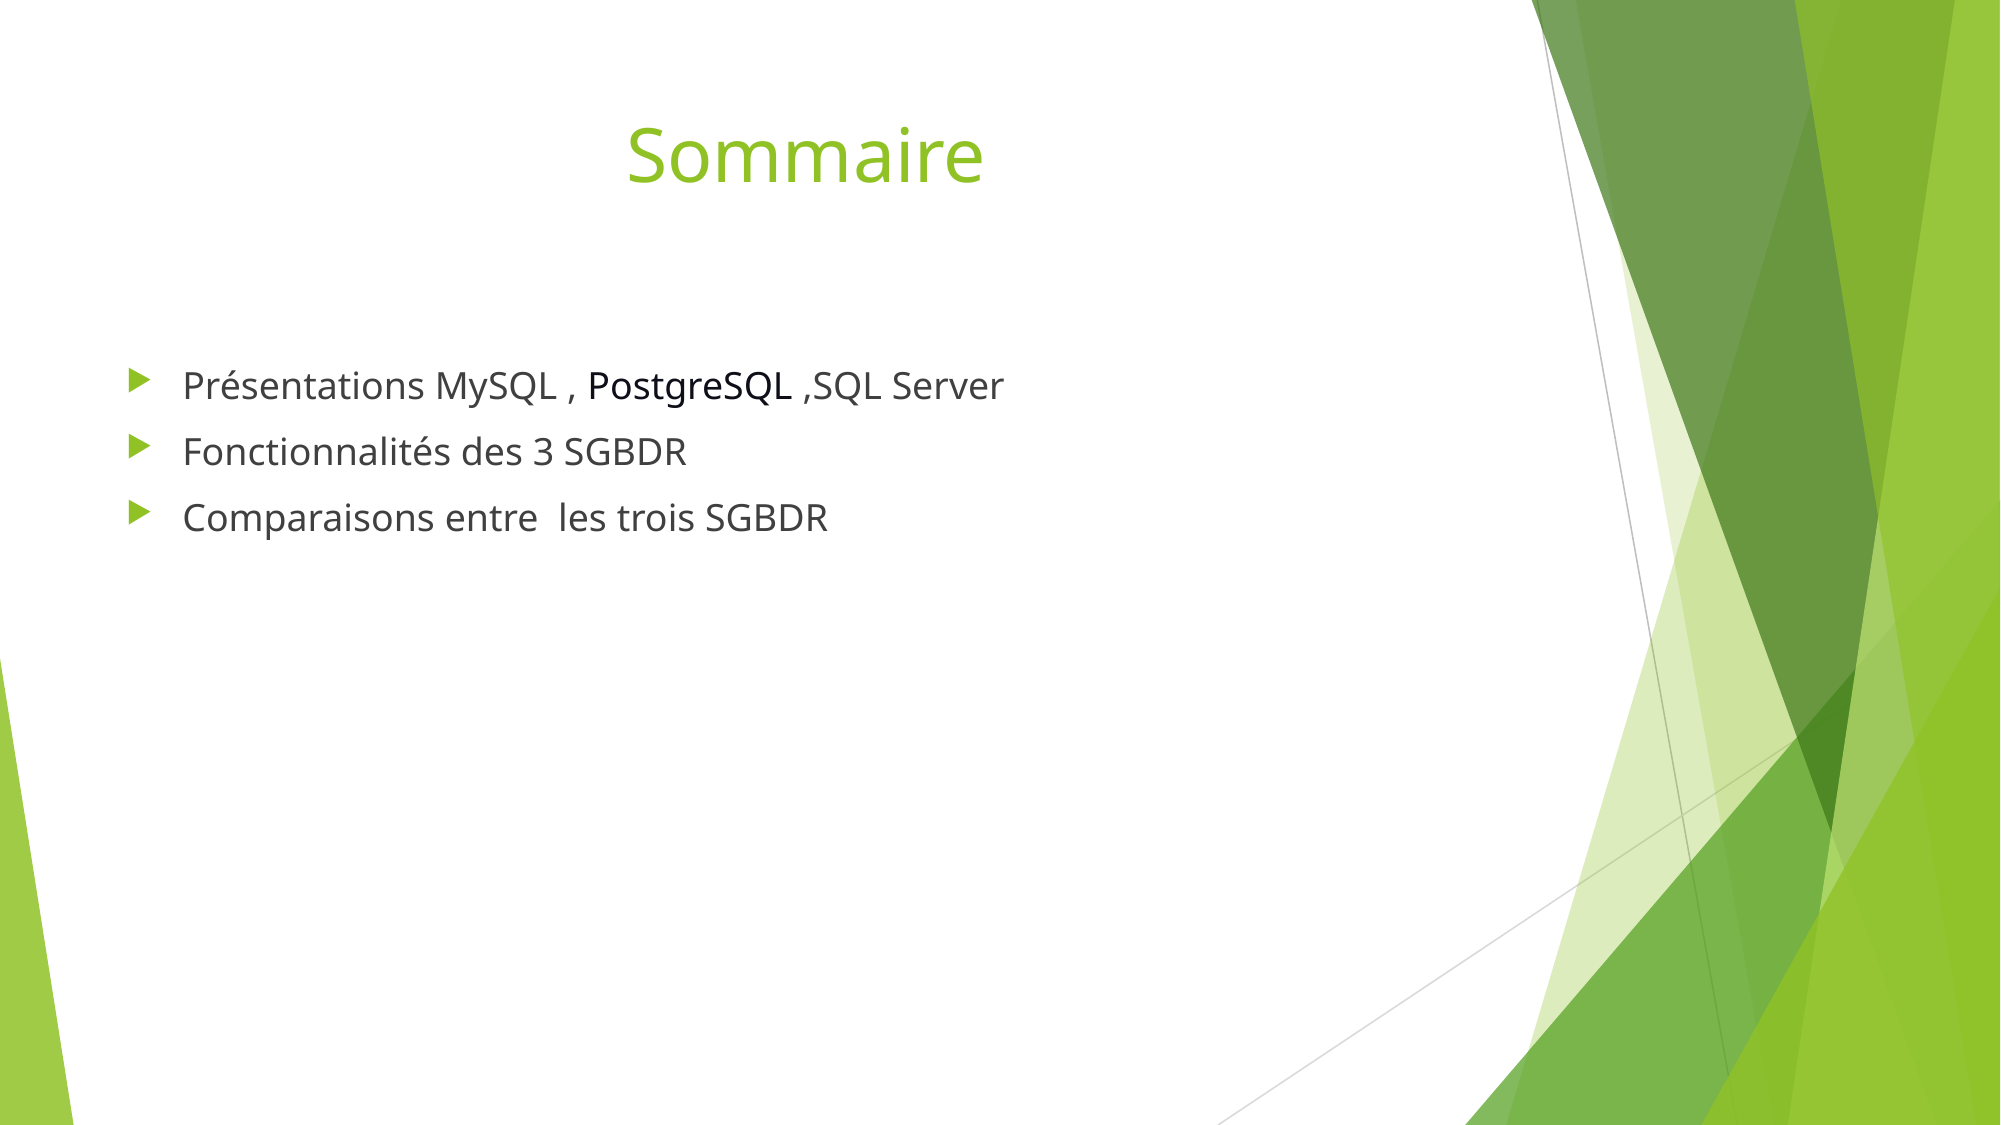

# Sommaire
Présentations MySQL , PostgreSQL ,SQL Server
Fonctionnalités des 3 SGBDR
Comparaisons entre les trois SGBDR